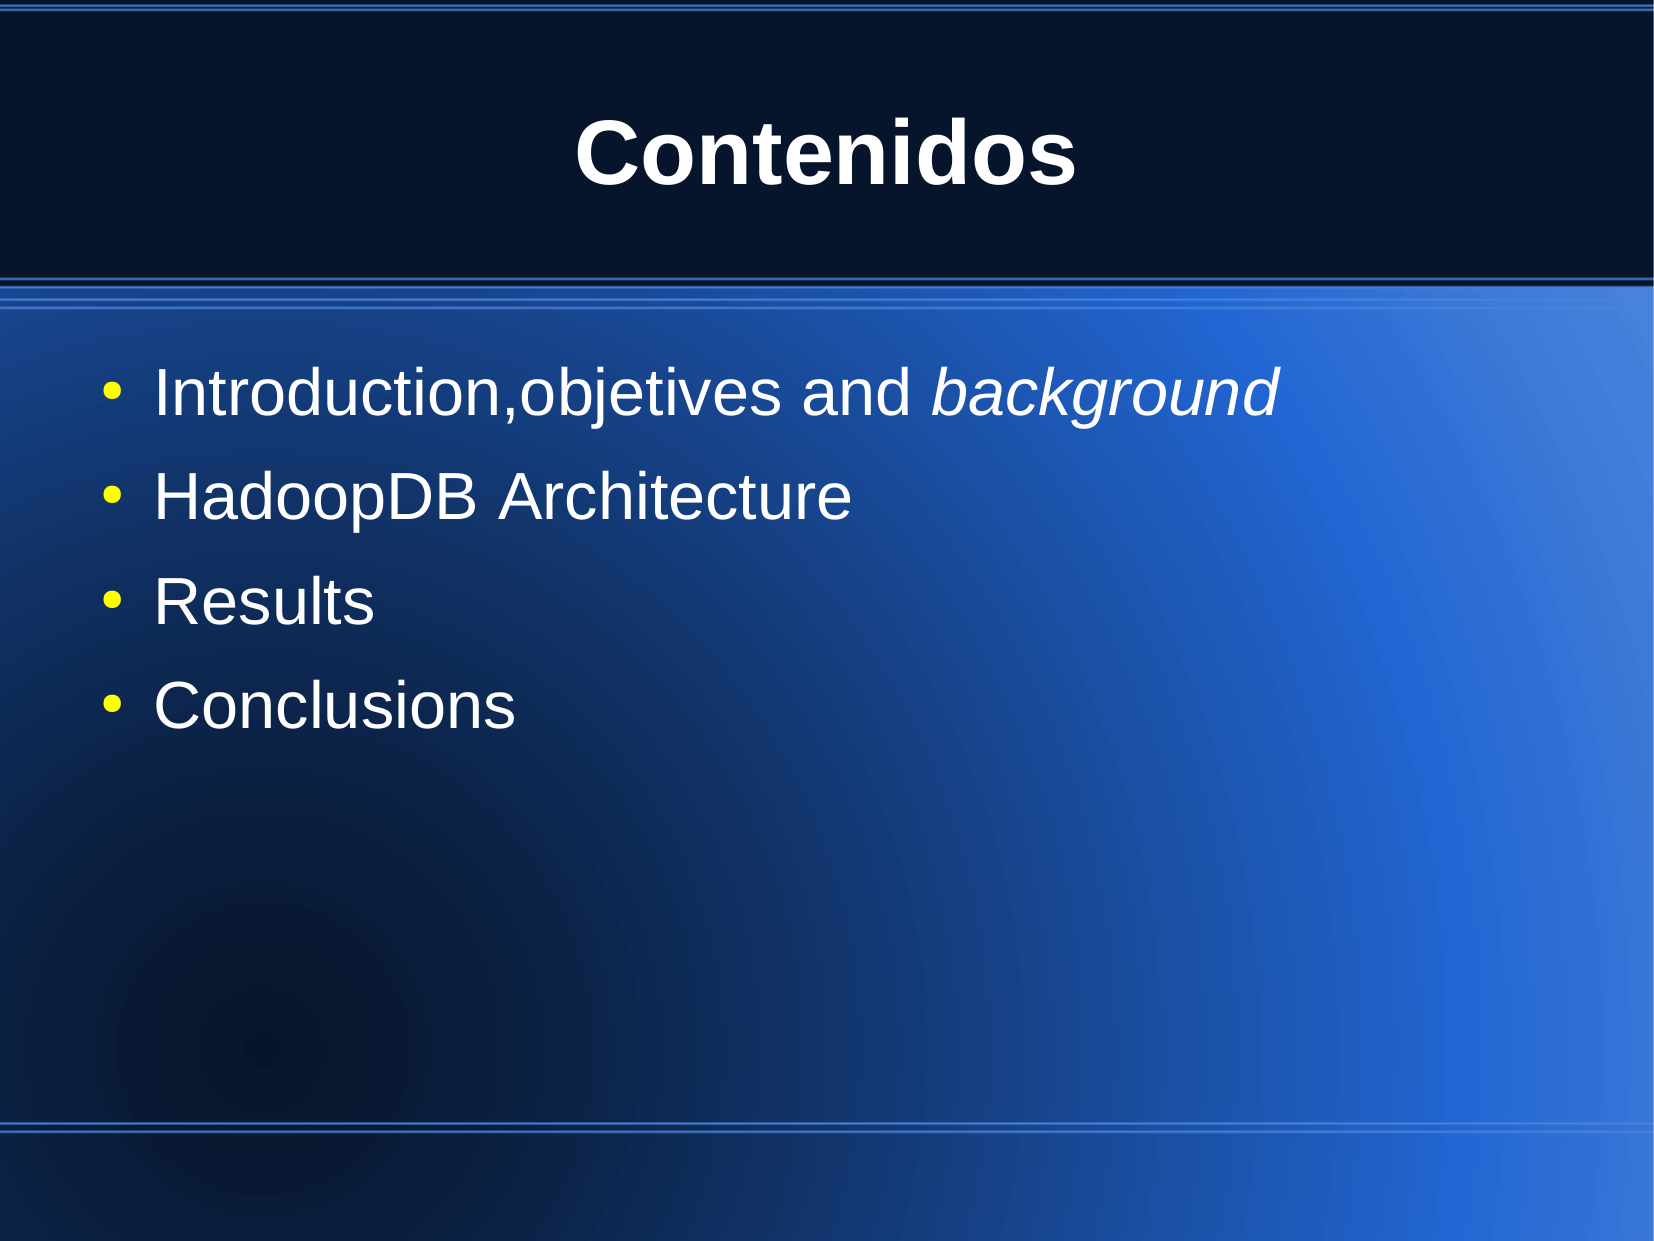

# Contenidos
Introduction,objetives and background
HadoopDB Architecture
Results
Conclusions